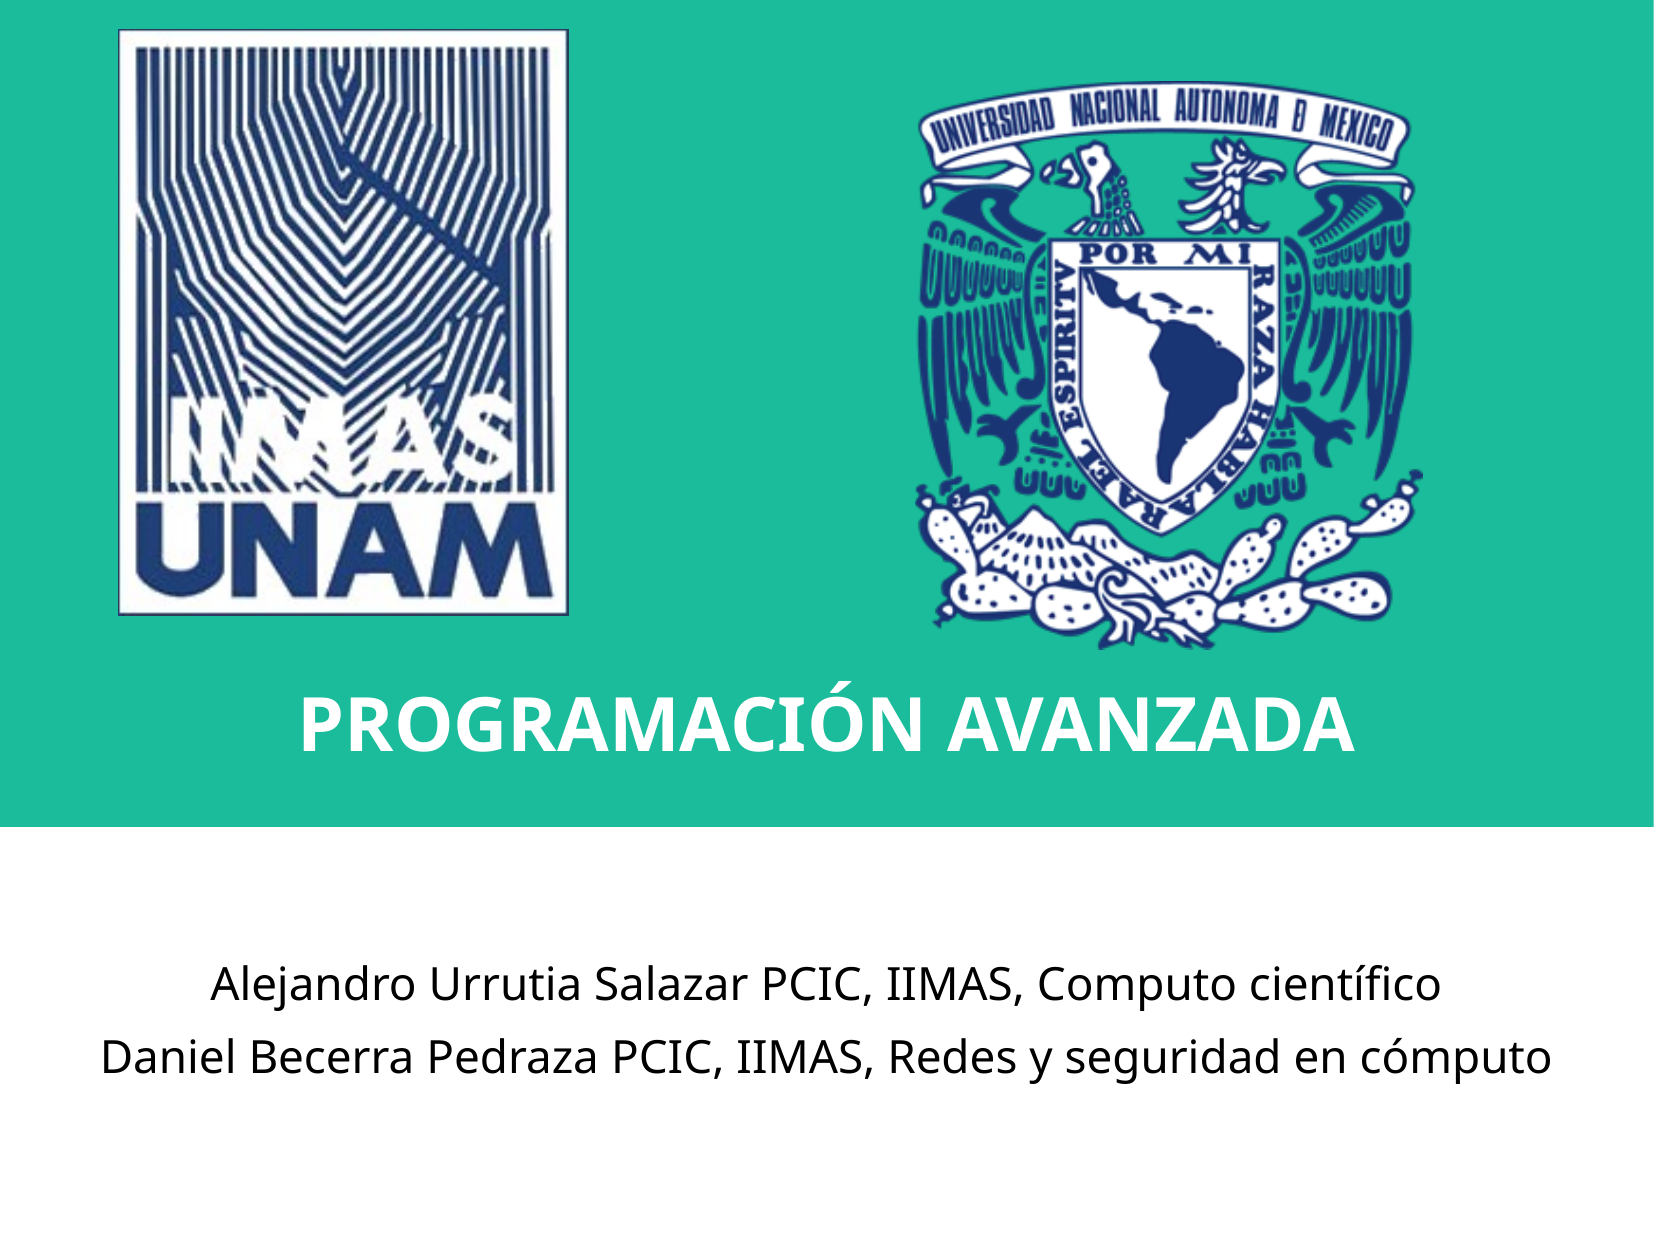

# PROGRAMACIÓN AVANZADA
Alejandro Urrutia Salazar PCIC, IIMAS, Computo científico
Daniel Becerra Pedraza PCIC, IIMAS, Redes y seguridad en cómputo